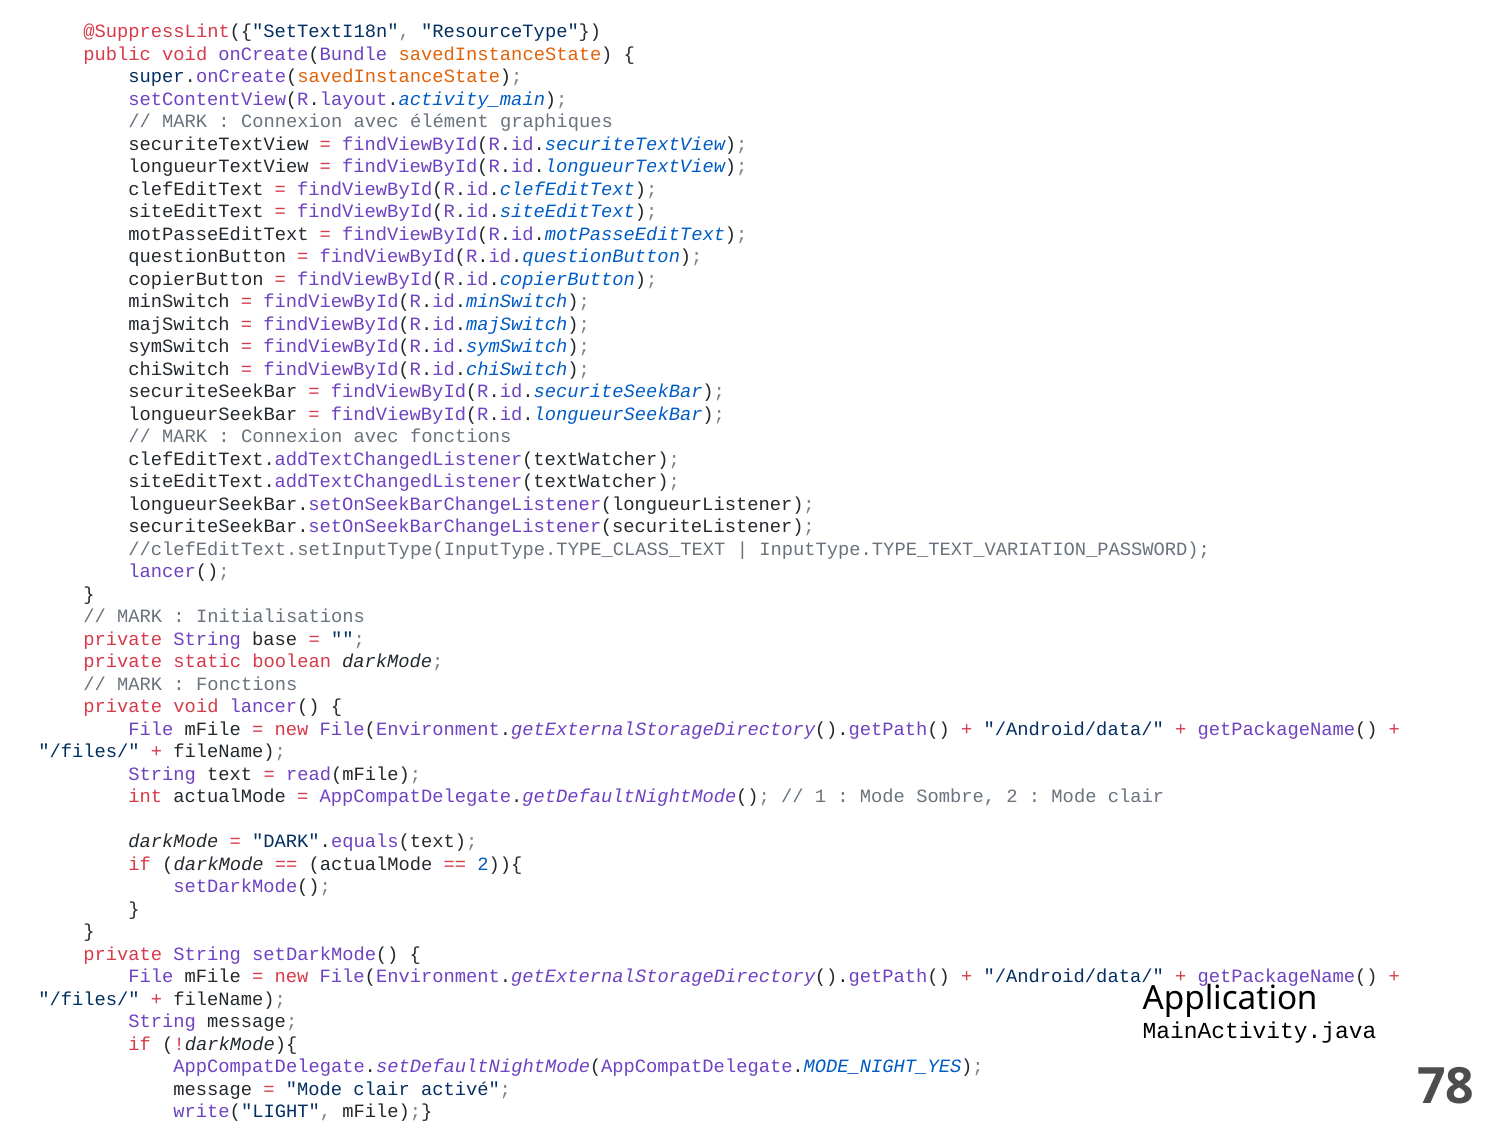

@SuppressLint({"SetTextI18n", "ResourceType"})
 public void onCreate(Bundle savedInstanceState) {
 super.onCreate(savedInstanceState);
 setContentView(R.layout.activity_main);
 // MARK : Connexion avec élément graphiques
 securiteTextView = findViewById(R.id.securiteTextView);
 longueurTextView = findViewById(R.id.longueurTextView);
 clefEditText = findViewById(R.id.clefEditText);
 siteEditText = findViewById(R.id.siteEditText);
 motPasseEditText = findViewById(R.id.motPasseEditText);
 questionButton = findViewById(R.id.questionButton);
 copierButton = findViewById(R.id.copierButton);
 minSwitch = findViewById(R.id.minSwitch);
 majSwitch = findViewById(R.id.majSwitch);
 symSwitch = findViewById(R.id.symSwitch);
 chiSwitch = findViewById(R.id.chiSwitch);
 securiteSeekBar = findViewById(R.id.securiteSeekBar);
 longueurSeekBar = findViewById(R.id.longueurSeekBar);
 // MARK : Connexion avec fonctions
 clefEditText.addTextChangedListener(textWatcher);
 siteEditText.addTextChangedListener(textWatcher);
 longueurSeekBar.setOnSeekBarChangeListener(longueurListener);
 securiteSeekBar.setOnSeekBarChangeListener(securiteListener);
 //clefEditText.setInputType(InputType.TYPE_CLASS_TEXT | InputType.TYPE_TEXT_VARIATION_PASSWORD);
 lancer();
 }
 // MARK : Initialisations
 private String base = "";
 private static boolean darkMode;
 // MARK : Fonctions
 private void lancer() {
 File mFile = new File(Environment.getExternalStorageDirectory().getPath() + "/Android/data/" + getPackageName() + "/files/" + fileName);
 String text = read(mFile);
 int actualMode = AppCompatDelegate.getDefaultNightMode(); // 1 : Mode Sombre, 2 : Mode clair
 darkMode = "DARK".equals(text);
 if (darkMode == (actualMode == 2)){
 setDarkMode();
 }
 }
 private String setDarkMode() {
 File mFile = new File(Environment.getExternalStorageDirectory().getPath() + "/Android/data/" + getPackageName() + "/files/" + fileName);
 String message;
 if (!darkMode){
 AppCompatDelegate.setDefaultNightMode(AppCompatDelegate.MODE_NIGHT_YES);
 message = "Mode clair activé";
 write("LIGHT", mFile);}
Application
MainActivity.java